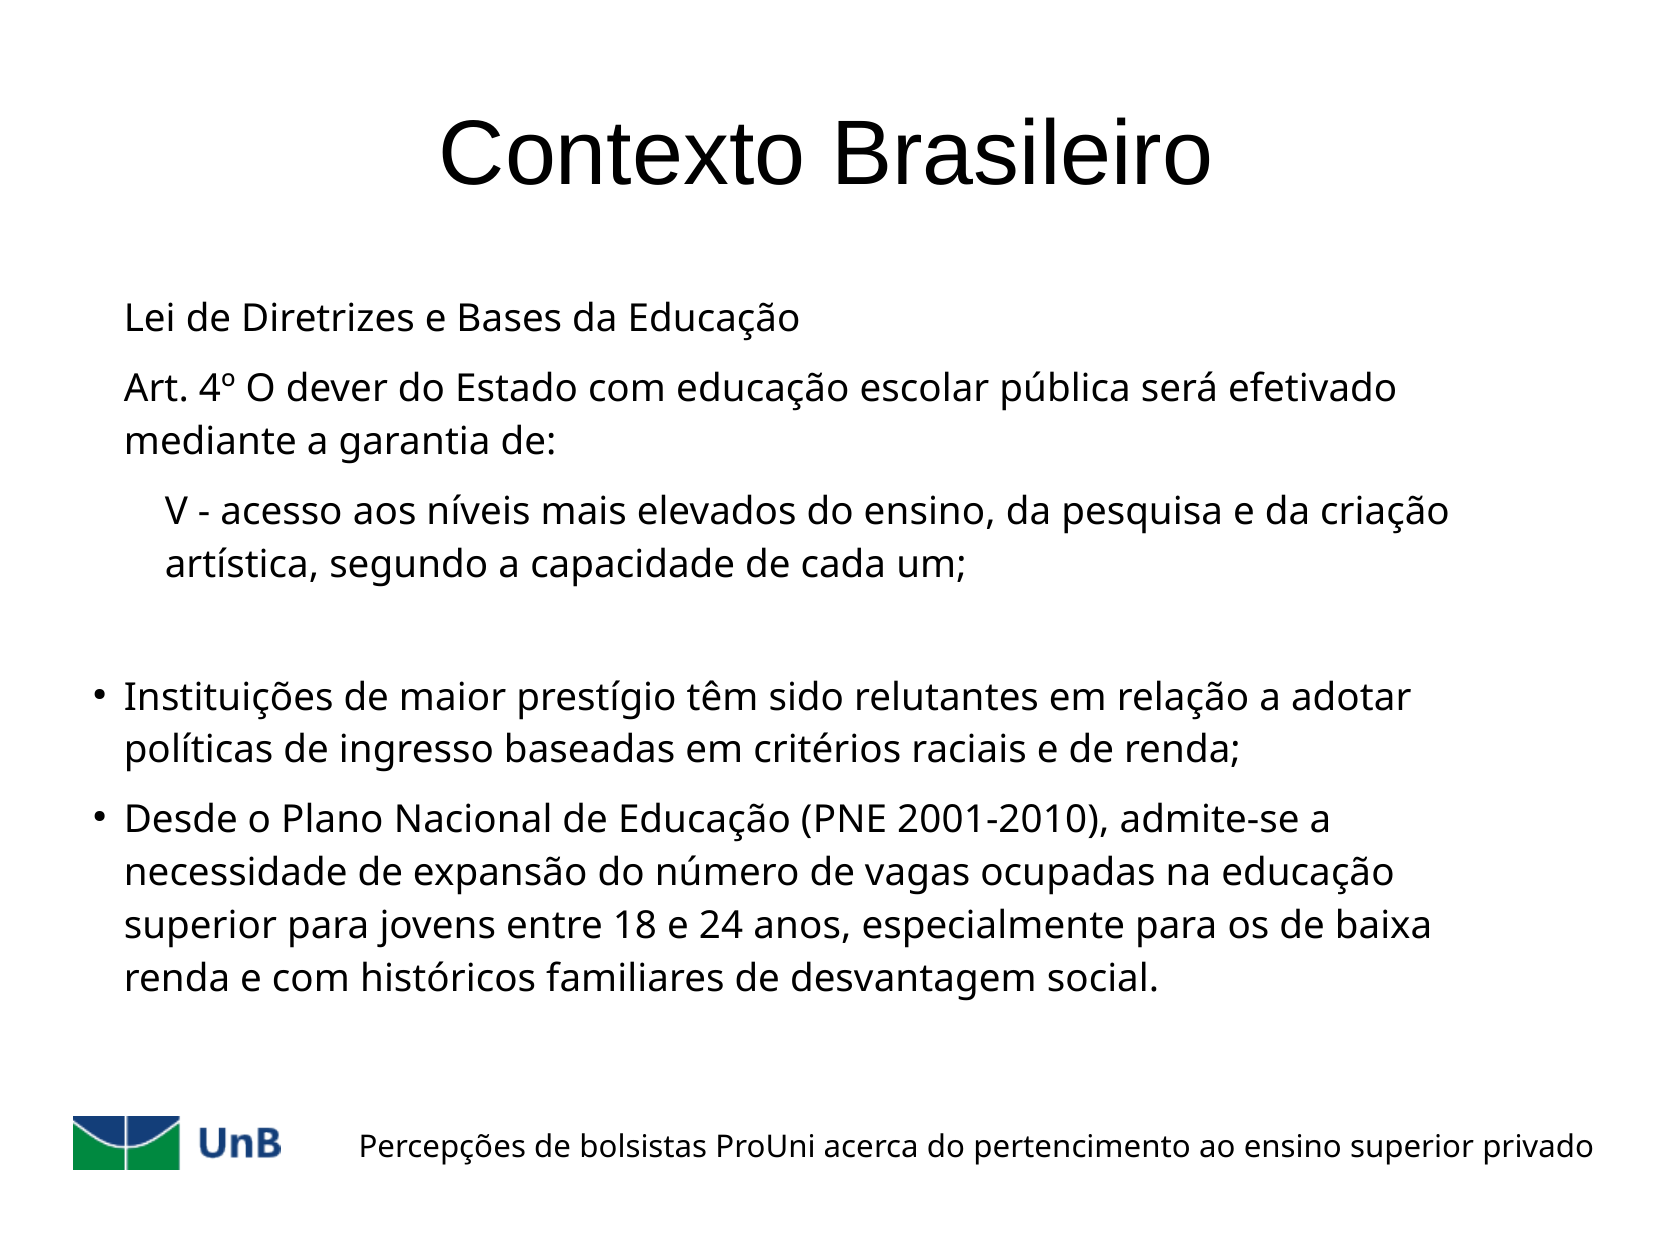

# Contexto Brasileiro
Lei de Diretrizes e Bases da Educação
Art. 4º O dever do Estado com educação escolar pública será efetivado mediante a garantia de:
V - acesso aos níveis mais elevados do ensino, da pesquisa e da criação artística, segundo a capacidade de cada um;
Instituições de maior prestígio têm sido relutantes em relação a adotar políticas de ingresso baseadas em critérios raciais e de renda;
Desde o Plano Nacional de Educação (PNE 2001-2010), admite-se a necessidade de expansão do número de vagas ocupadas na educação superior para jovens entre 18 e 24 anos, especialmente para os de baixa renda e com históricos familiares de desvantagem social.
Percepções de bolsistas ProUni acerca do pertencimento ao ensino superior privado